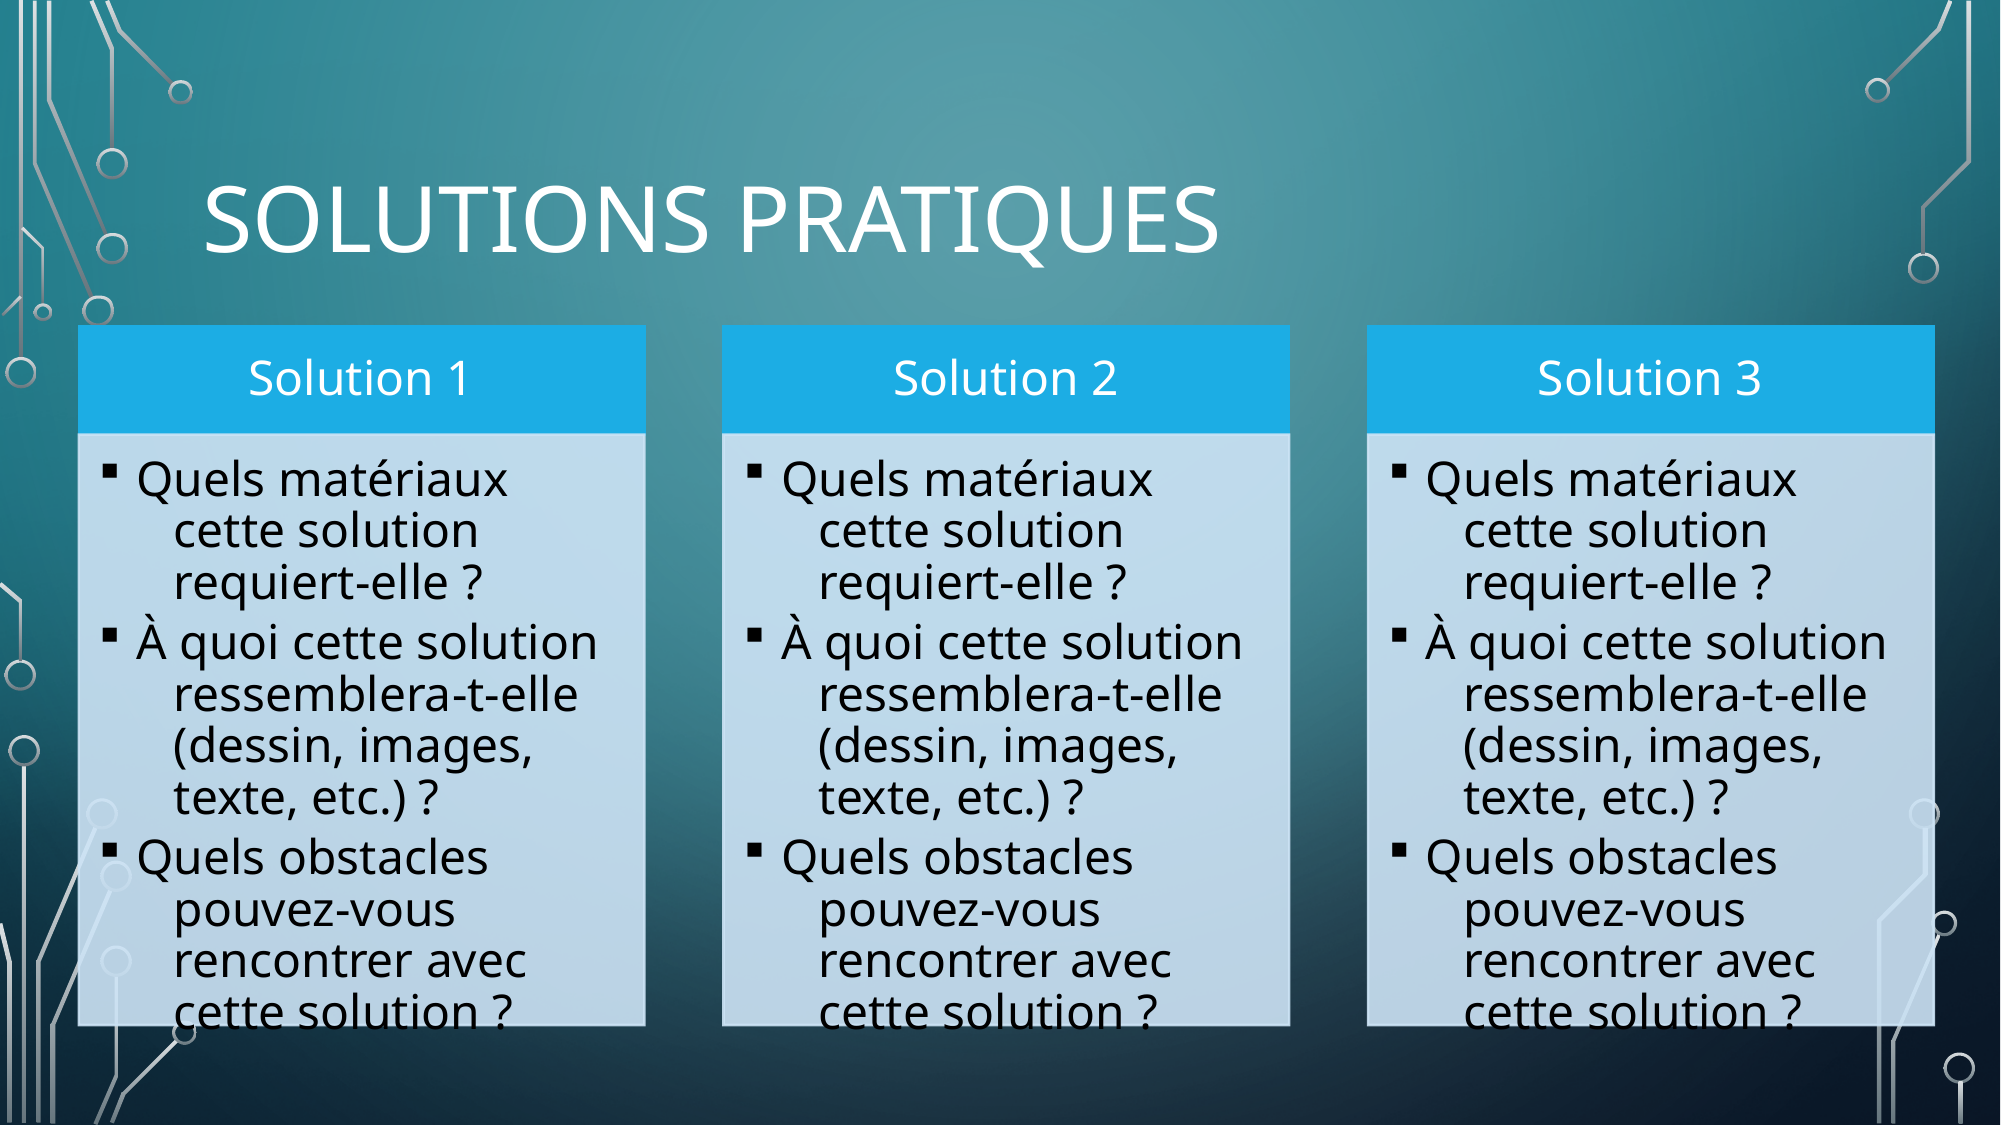

# Solutions pratiques
Solution 1
Solution 2
Solution 3
Quels matériaux cette solution requiert-elle ?
À quoi cette solution ressemblera-t-elle (dessin, images, texte, etc.) ?
Quels obstacles pouvez-vous rencontrer avec cette solution ?
Quels matériaux cette solution requiert-elle ?
À quoi cette solution ressemblera-t-elle (dessin, images, texte, etc.) ?
Quels obstacles pouvez-vous rencontrer avec cette solution ?
Quels matériaux cette solution requiert-elle ?
À quoi cette solution ressemblera-t-elle (dessin, images, texte, etc.) ?
Quels obstacles pouvez-vous rencontrer avec cette solution ?